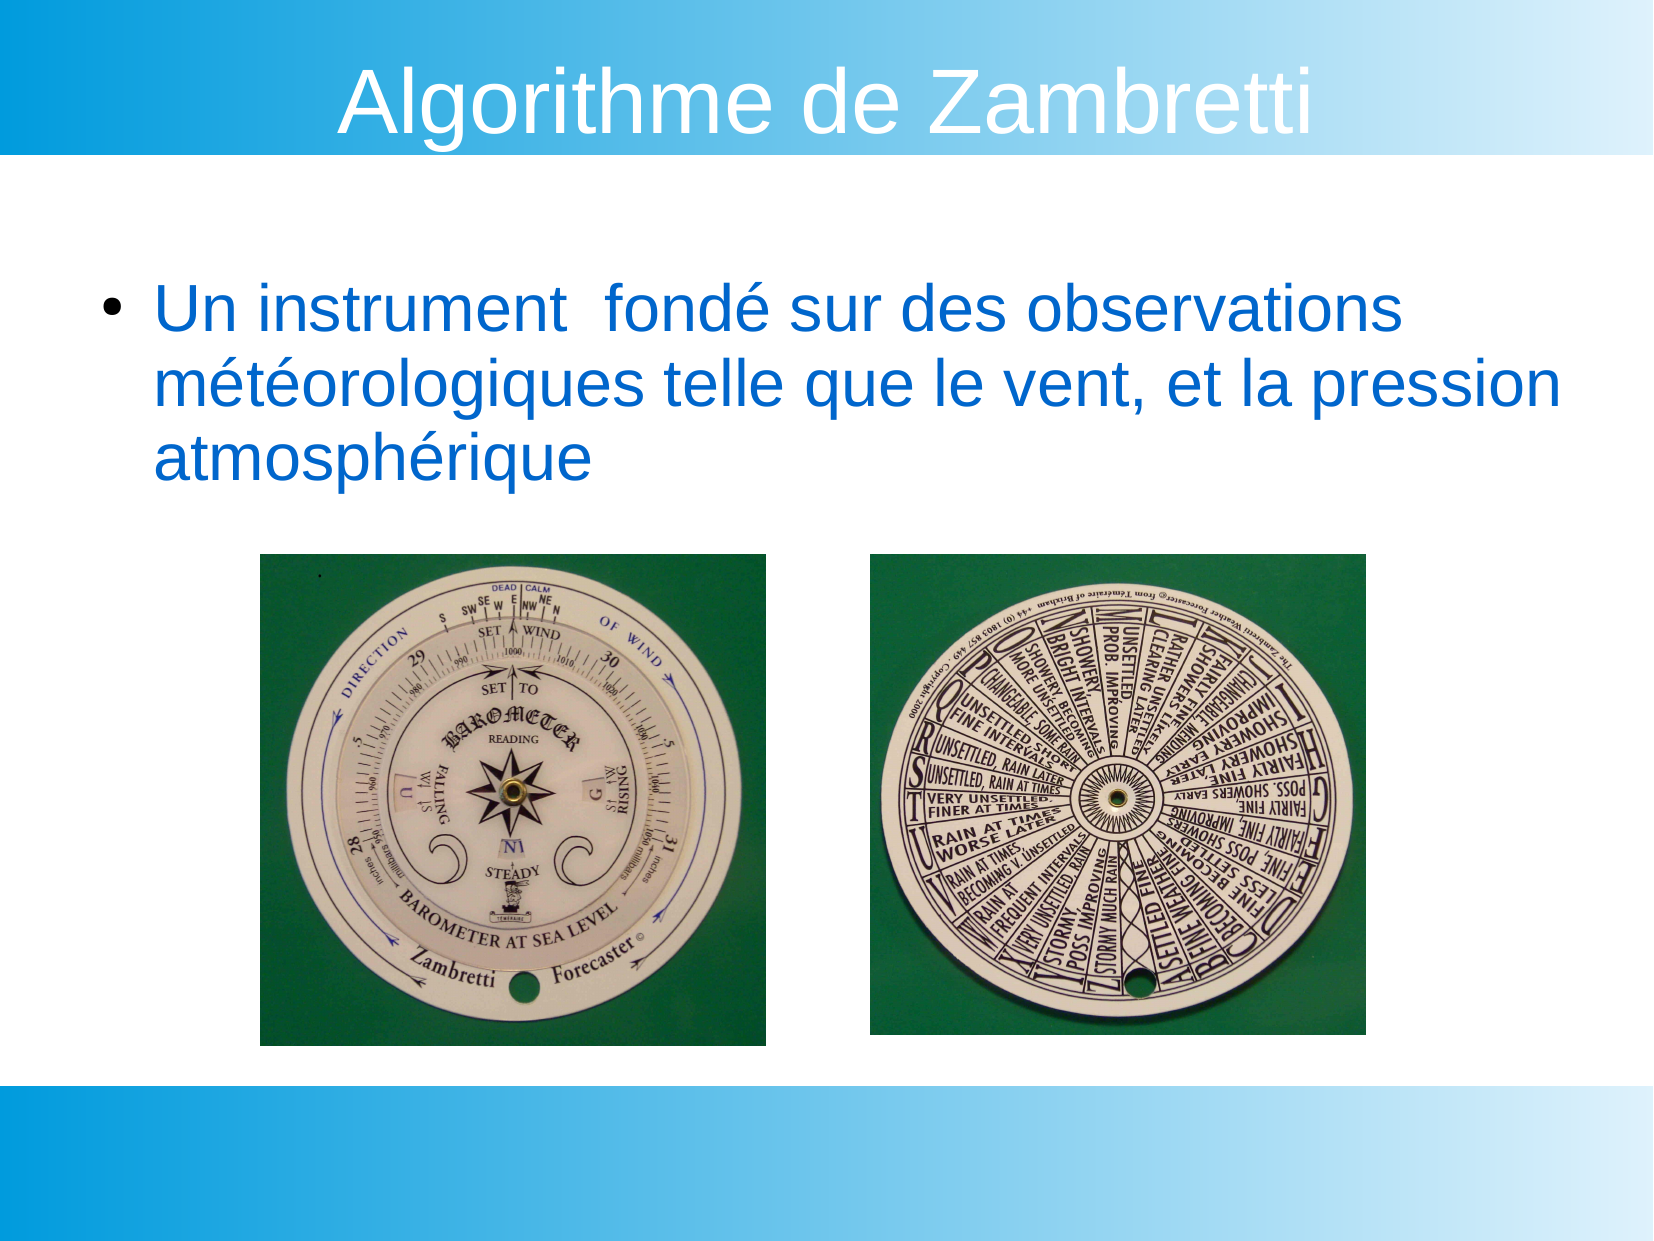

# Algorithme de Zambretti
Un instrument fondé sur des observations météorologiques telle que le vent, et la pression atmosphérique